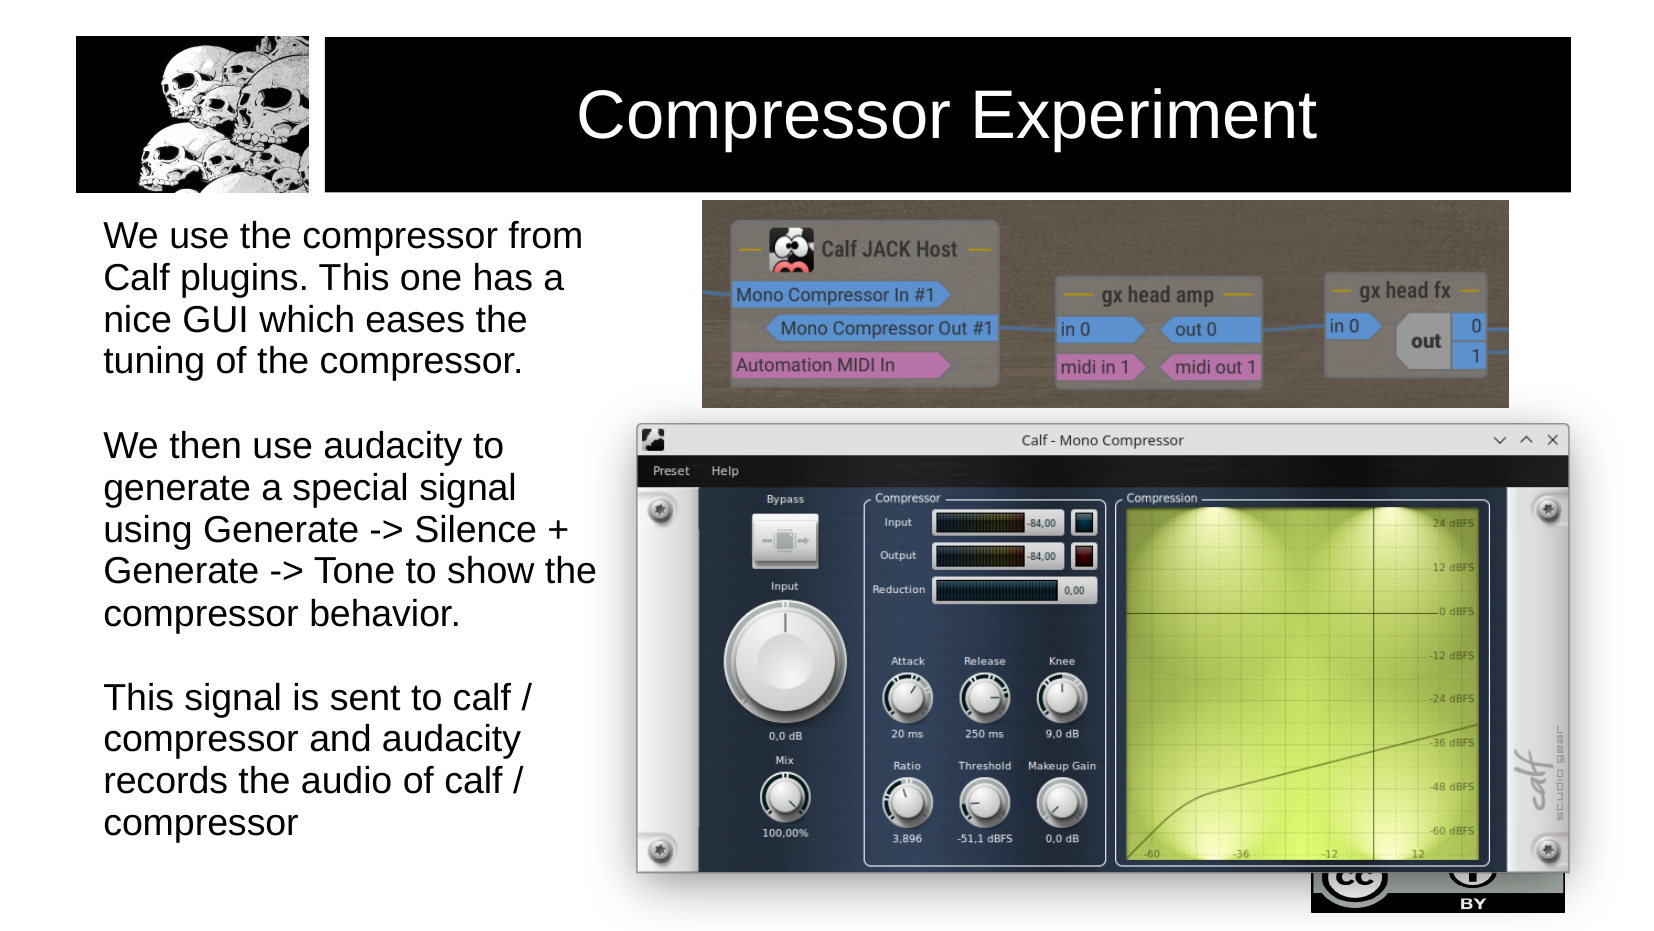

# Compressor Experiment
We use the compressor from Calf plugins. This one has a nice GUI which eases the tuning of the compressor.
We then use audacity to generate a special signal using Generate -> Silence + Generate -> Tone to show the compressor behavior.
This signal is sent to calf / compressor and audacity records the audio of calf / compressor